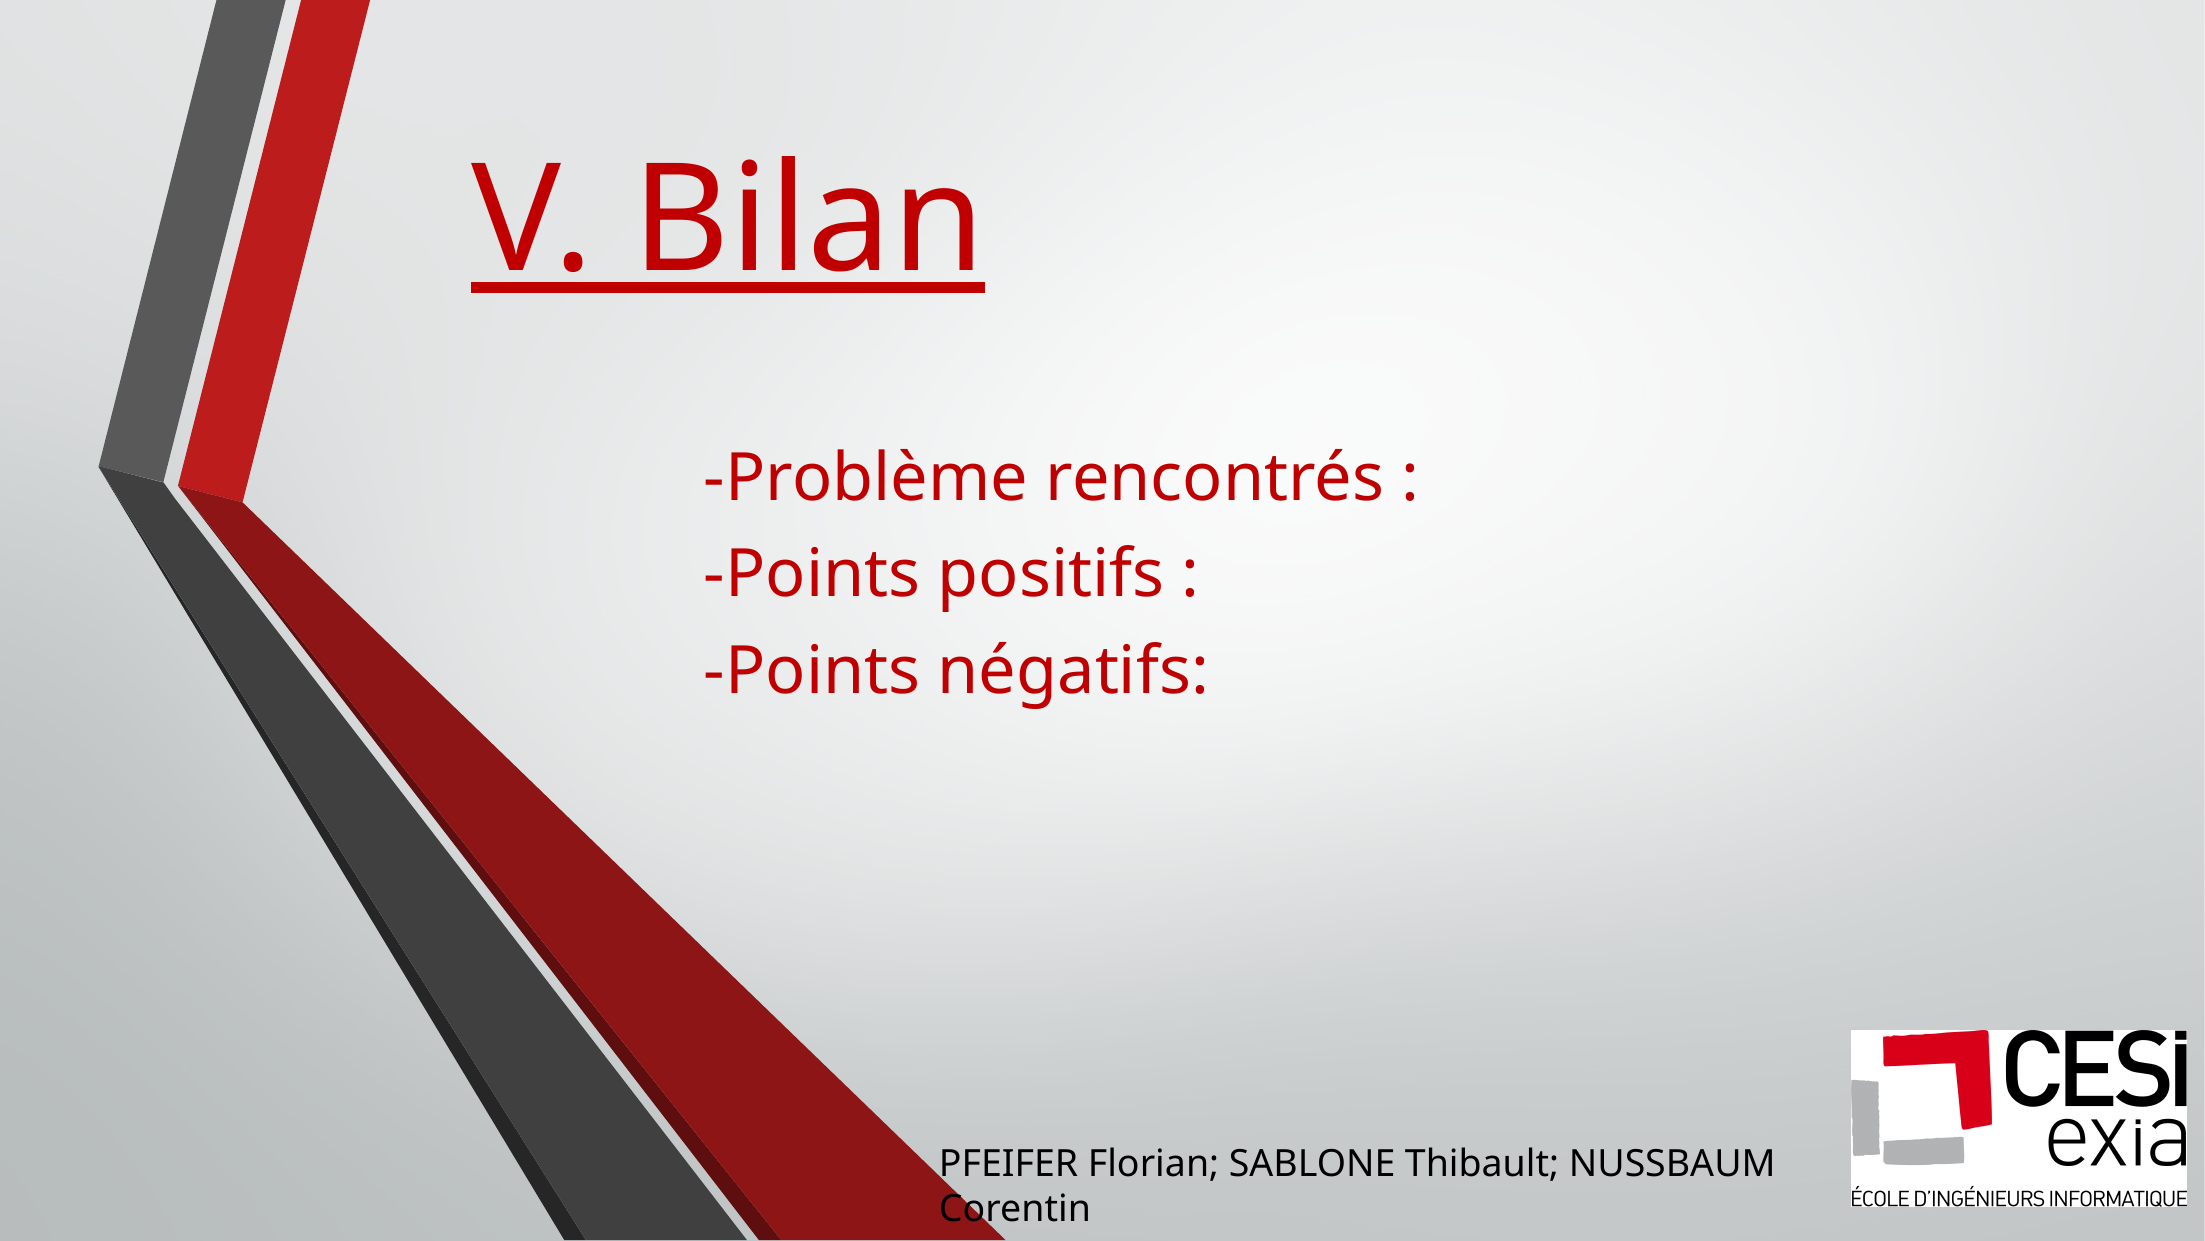

# V. Bilan
-Problème rencontrés :
-Points positifs :
-Points négatifs:
PFEIFER Florian; SABLONE Thibault; NUSSBAUM Corentin